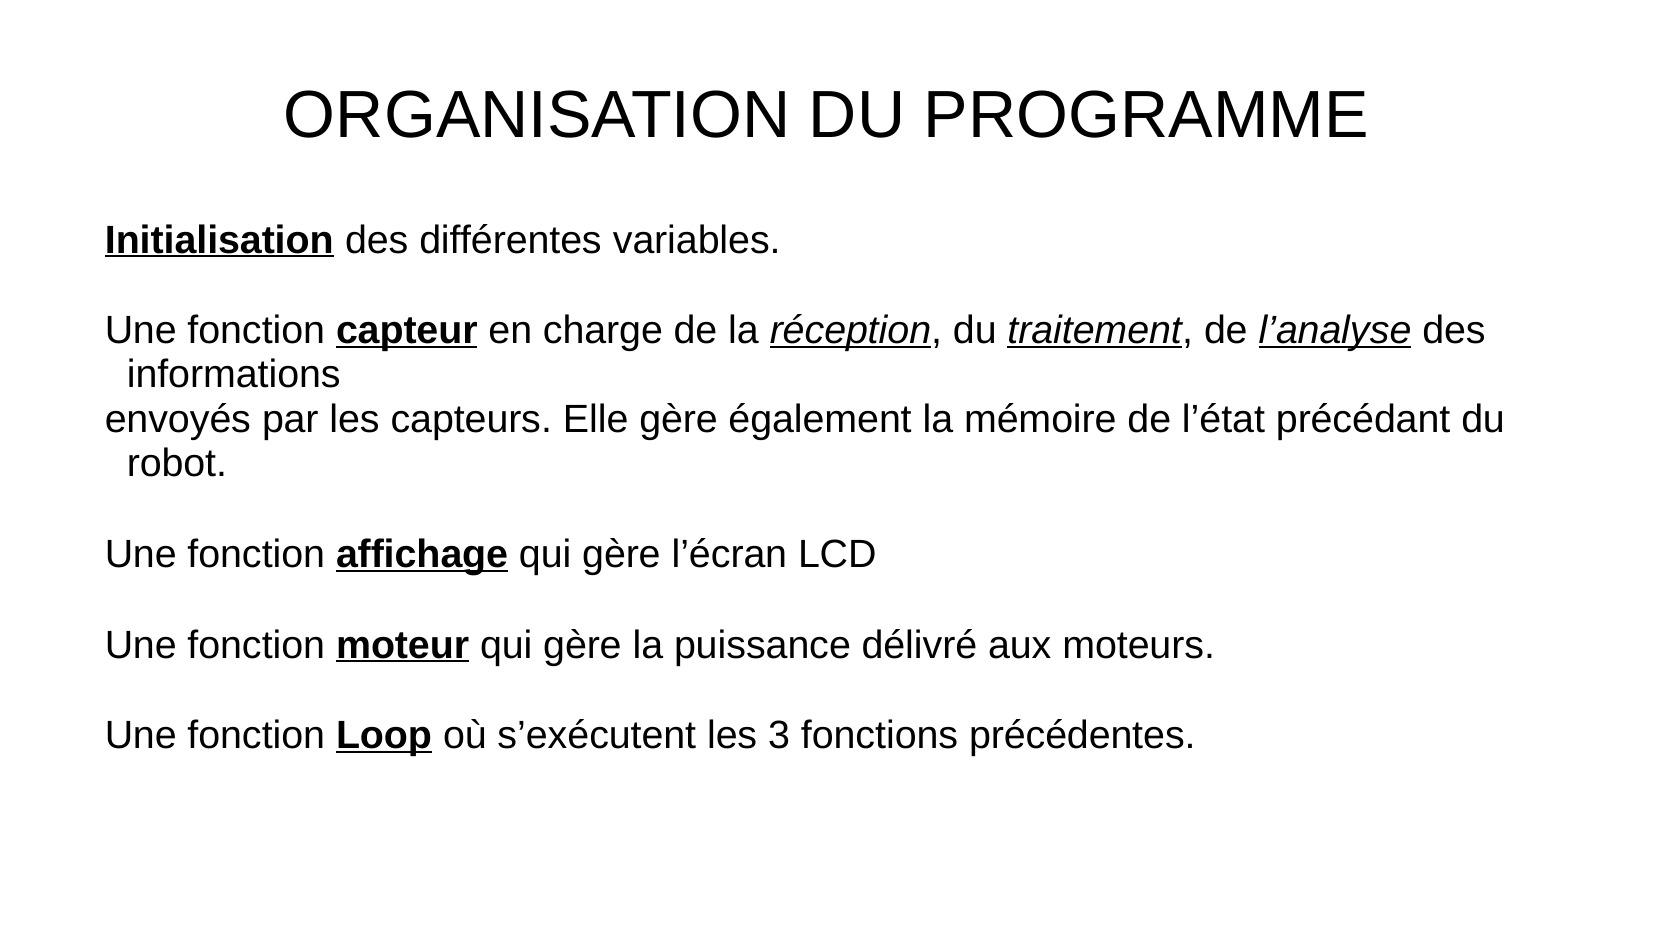

# ORGANISATION DU PROGRAMME
Initialisation des différentes variables.
Une fonction capteur en charge de la réception, du traitement, de l’analyse des informations
envoyés par les capteurs. Elle gère également la mémoire de l’état précédant du robot.
Une fonction affichage qui gère l’écran LCD
Une fonction moteur qui gère la puissance délivré aux moteurs.
Une fonction Loop où s’exécutent les 3 fonctions précédentes.